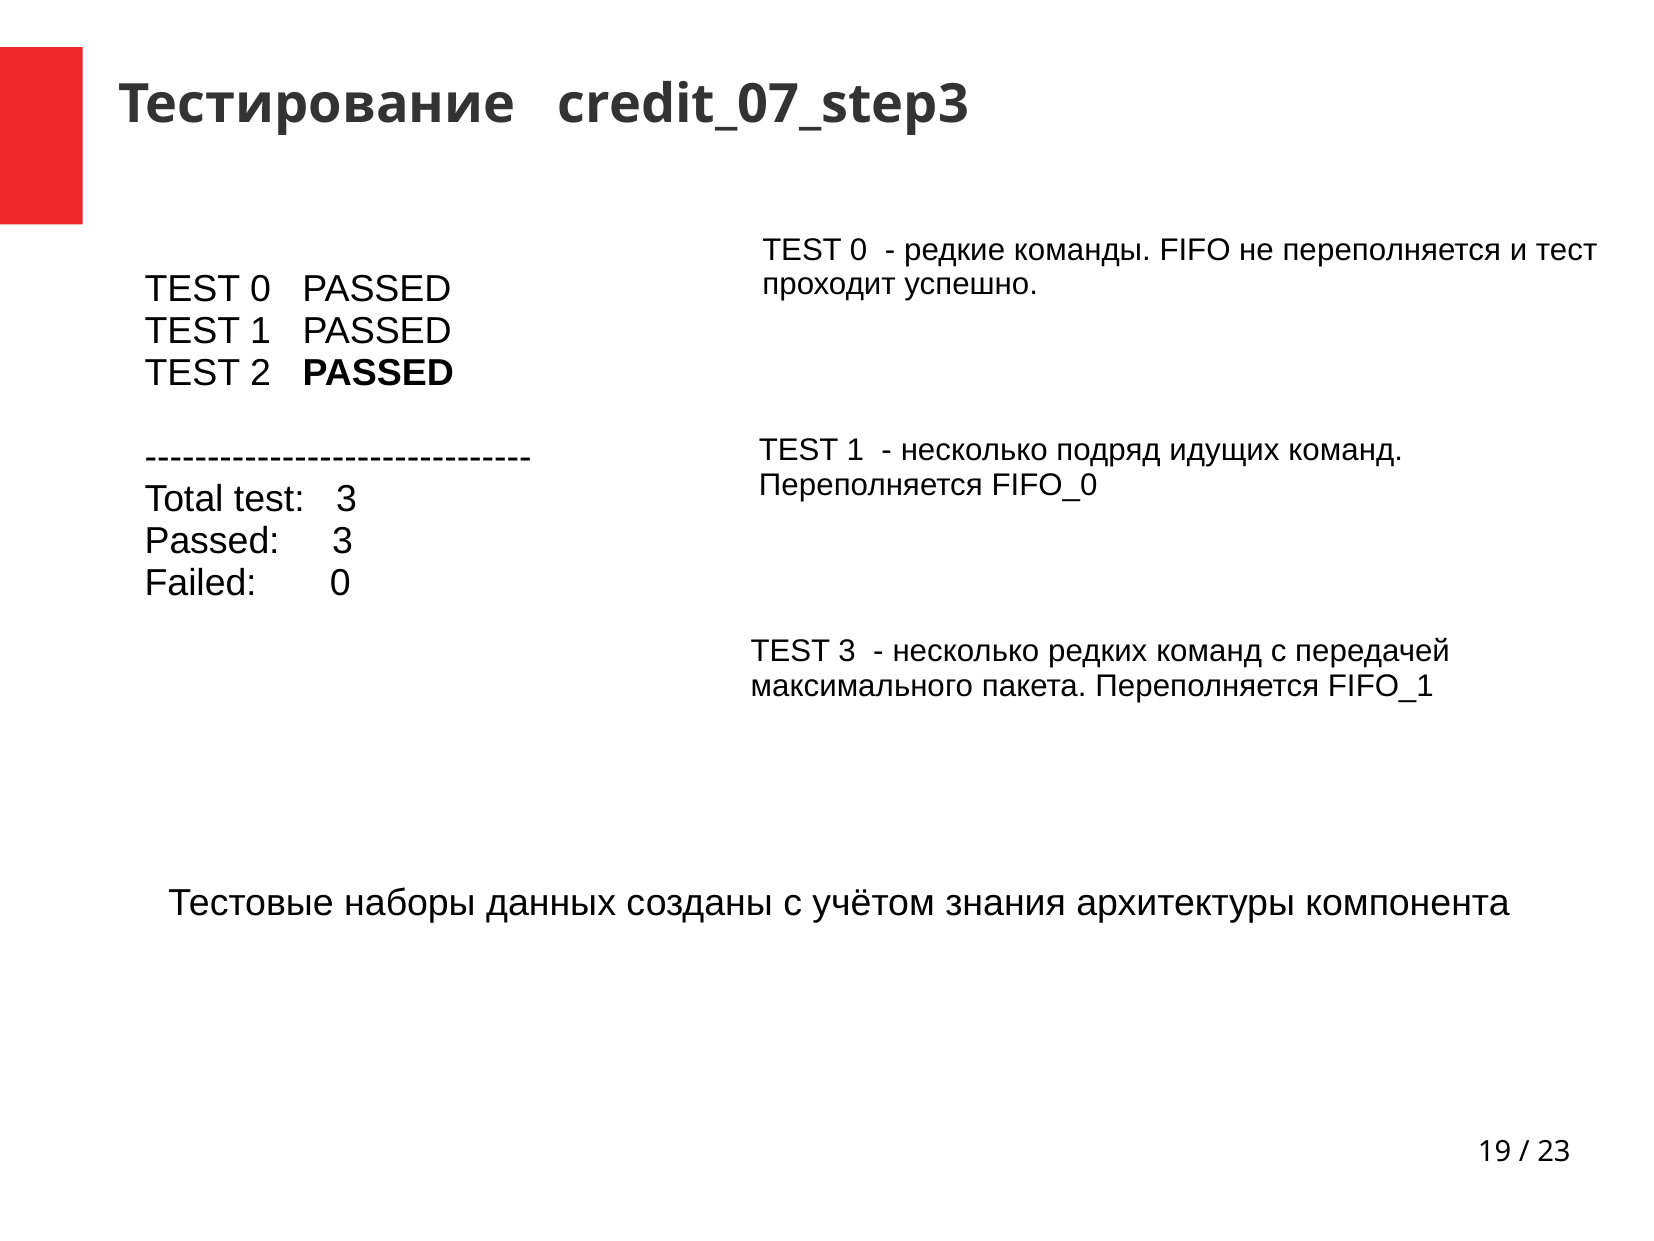

# Тестирование credit_07_step3
TEST 0 - редкие команды. FIFO не переполняется и тест проходит успешно.
TEST 0 PASSED
TEST 1 PASSED
TEST 2 PASSED
-------------------------------
Total test: 3
Passed: 3
Failed: 0
TEST 1 - несколько подряд идущих команд. Переполняется FIFO_0
TEST 3 - несколько редких команд c передачей максимального пакета. Переполняется FIFO_1
Тестовые наборы данных созданы с учётом знания архитектуры компонента
19